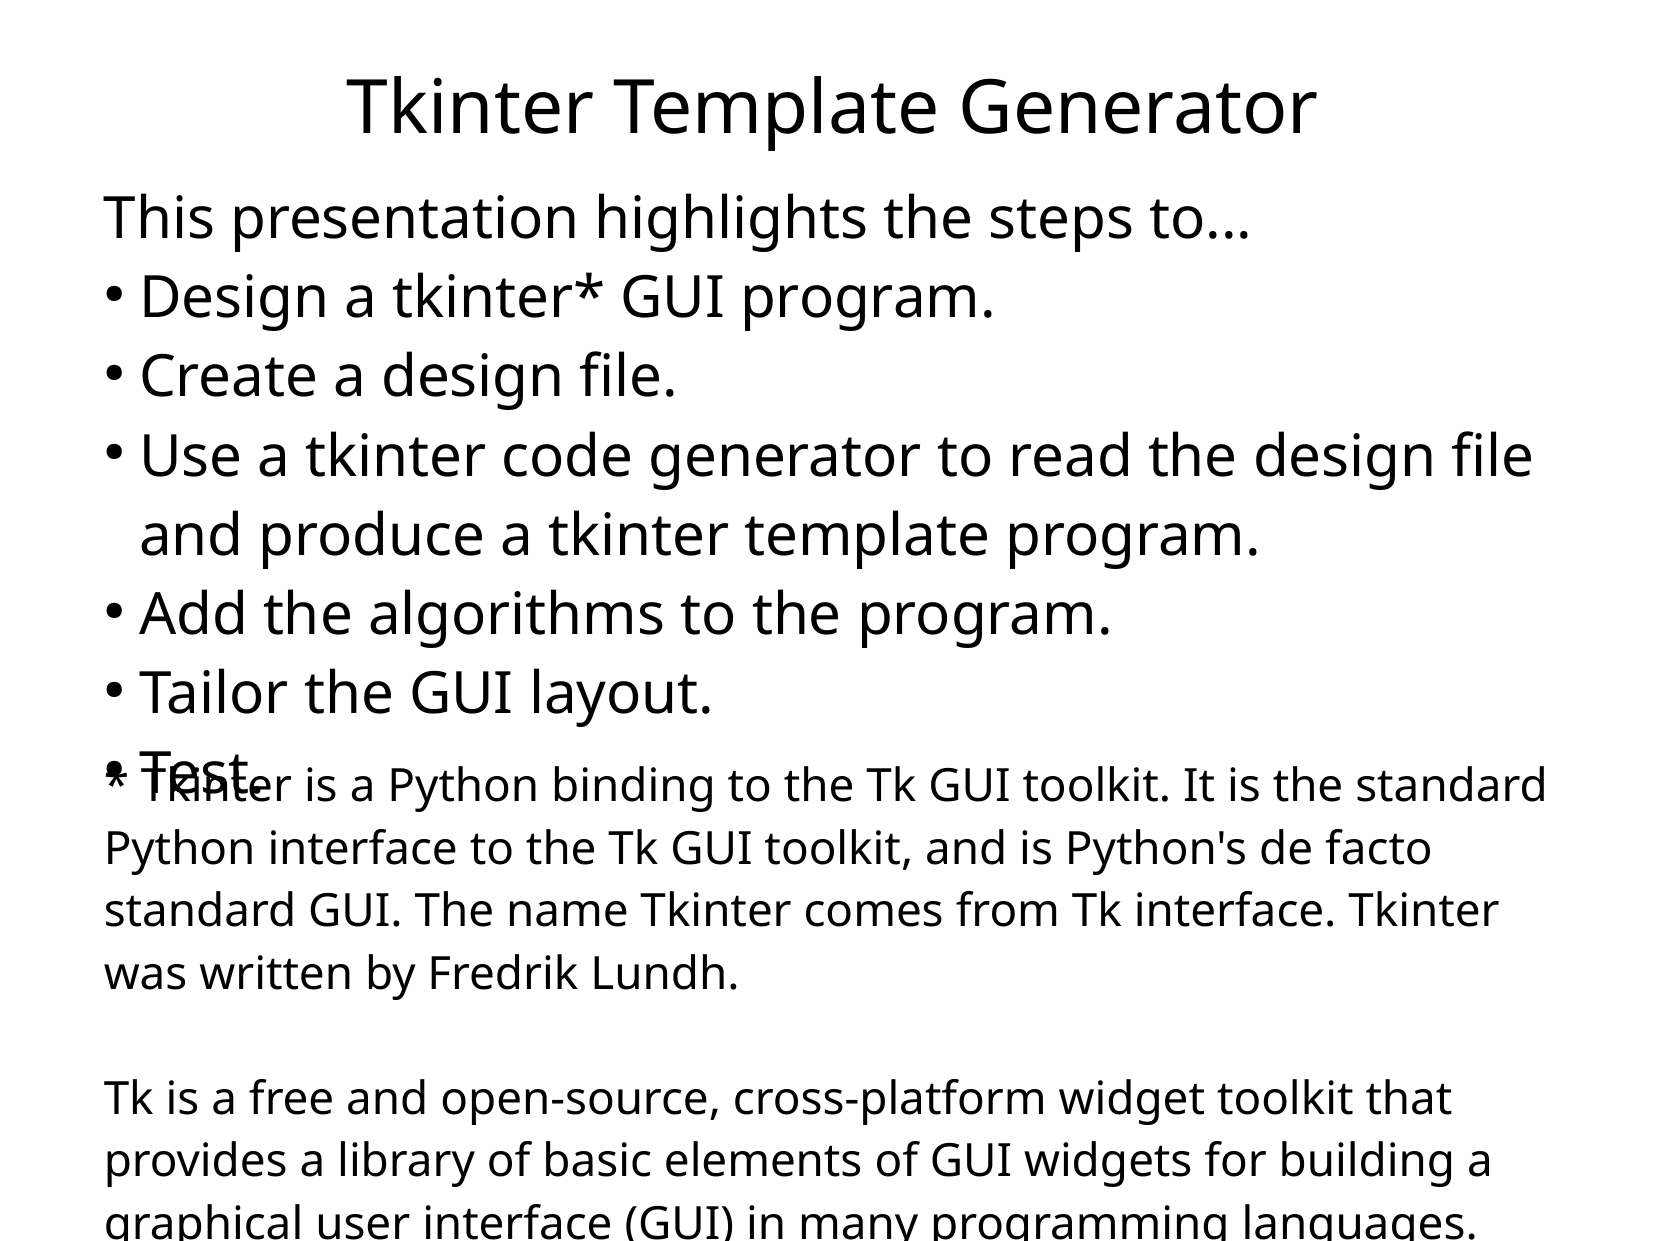

# Tkinter Template Generator
This presentation highlights the steps to...
Design a tkinter* GUI program.
Create a design file.
Use a tkinter code generator to read the design file and produce a tkinter template program.
Add the algorithms to the program.
Tailor the GUI layout.
Test.
* Tkinter is a Python binding to the Tk GUI toolkit. It is the standard Python interface to the Tk GUI toolkit, and is Python's de facto standard GUI. The name Tkinter comes from Tk interface. Tkinter was written by Fredrik Lundh.
Tk is a free and open-source, cross-platform widget toolkit that provides a library of basic elements of GUI widgets for building a graphical user interface (GUI) in many programming languages.
https://en.wikipedia.org/wiki/Tkinter